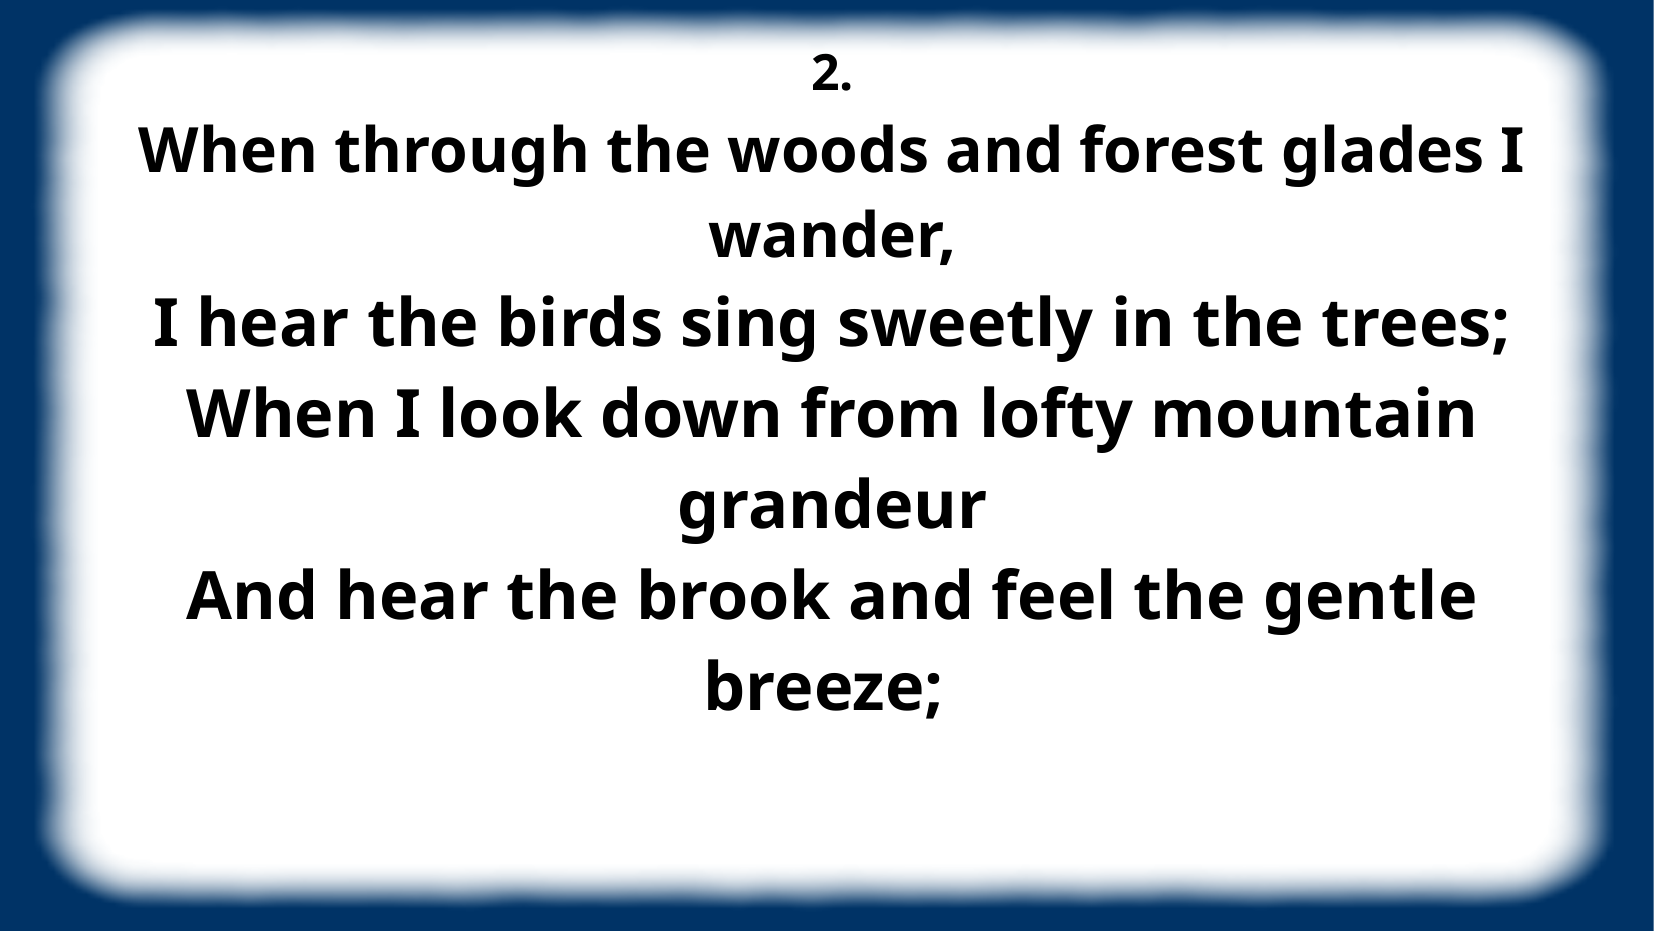

2.
When through the woods and forest glades I wander,
I hear the birds sing sweetly in the trees;
When I look down from lofty mountain grandeur
And hear the brook and feel the gentle breeze;